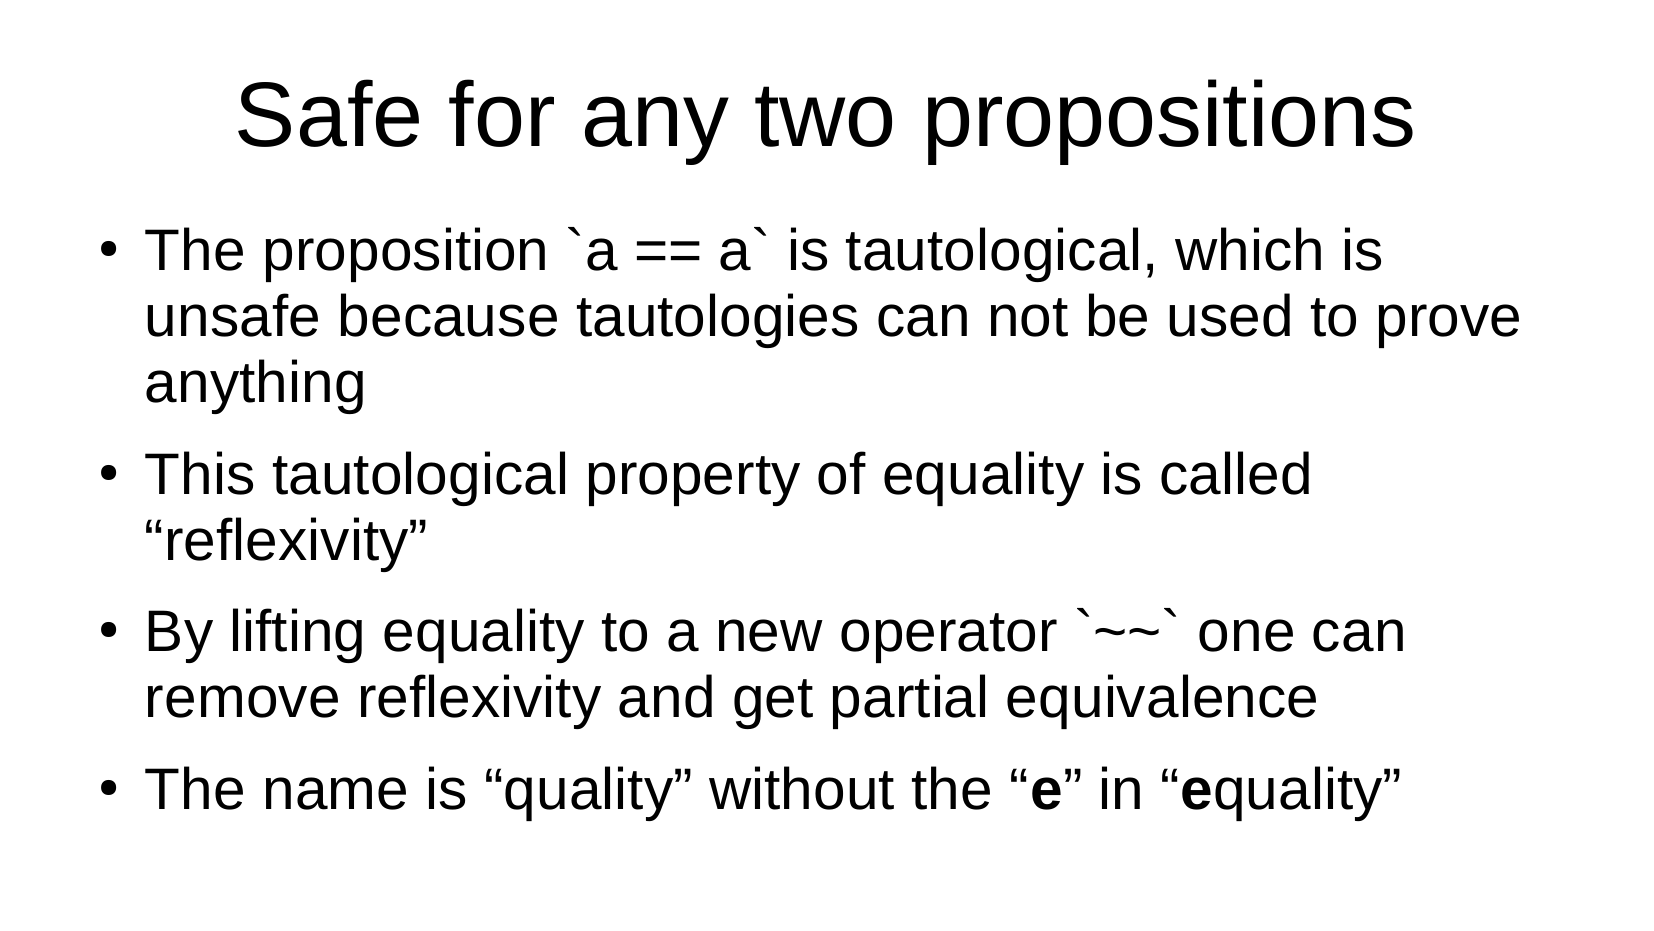

# Safe for any two propositions
The proposition `a == a` is tautological, which is unsafe because tautologies can not be used to prove anything
This tautological property of equality is called “reflexivity”
By lifting equality to a new operator `~~` one can remove reflexivity and get partial equivalence
The name is “quality” without the “e” in “equality”